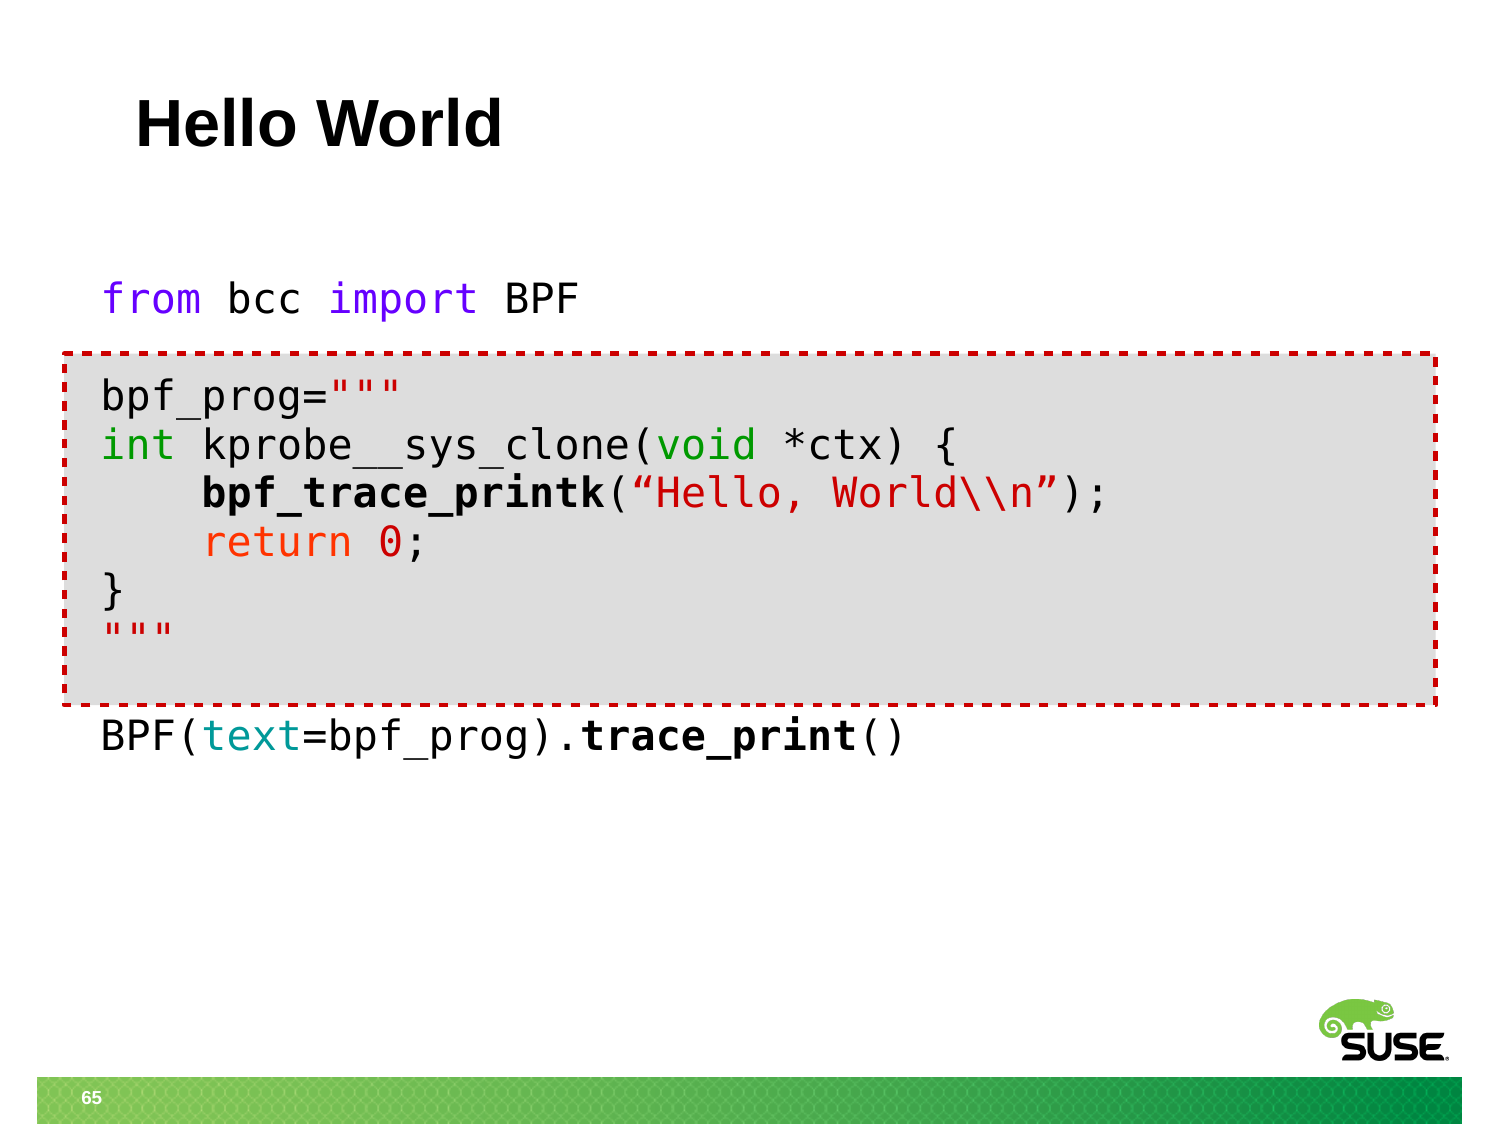

# Hello World
from bcc import BPF
bpf_prog="""
int kprobe__sys_clone(void *ctx) {
 bpf_trace_printk(“Hello, World\\n”);
 return 0;
}
"""
BPF(text=bpf_prog).trace_print()